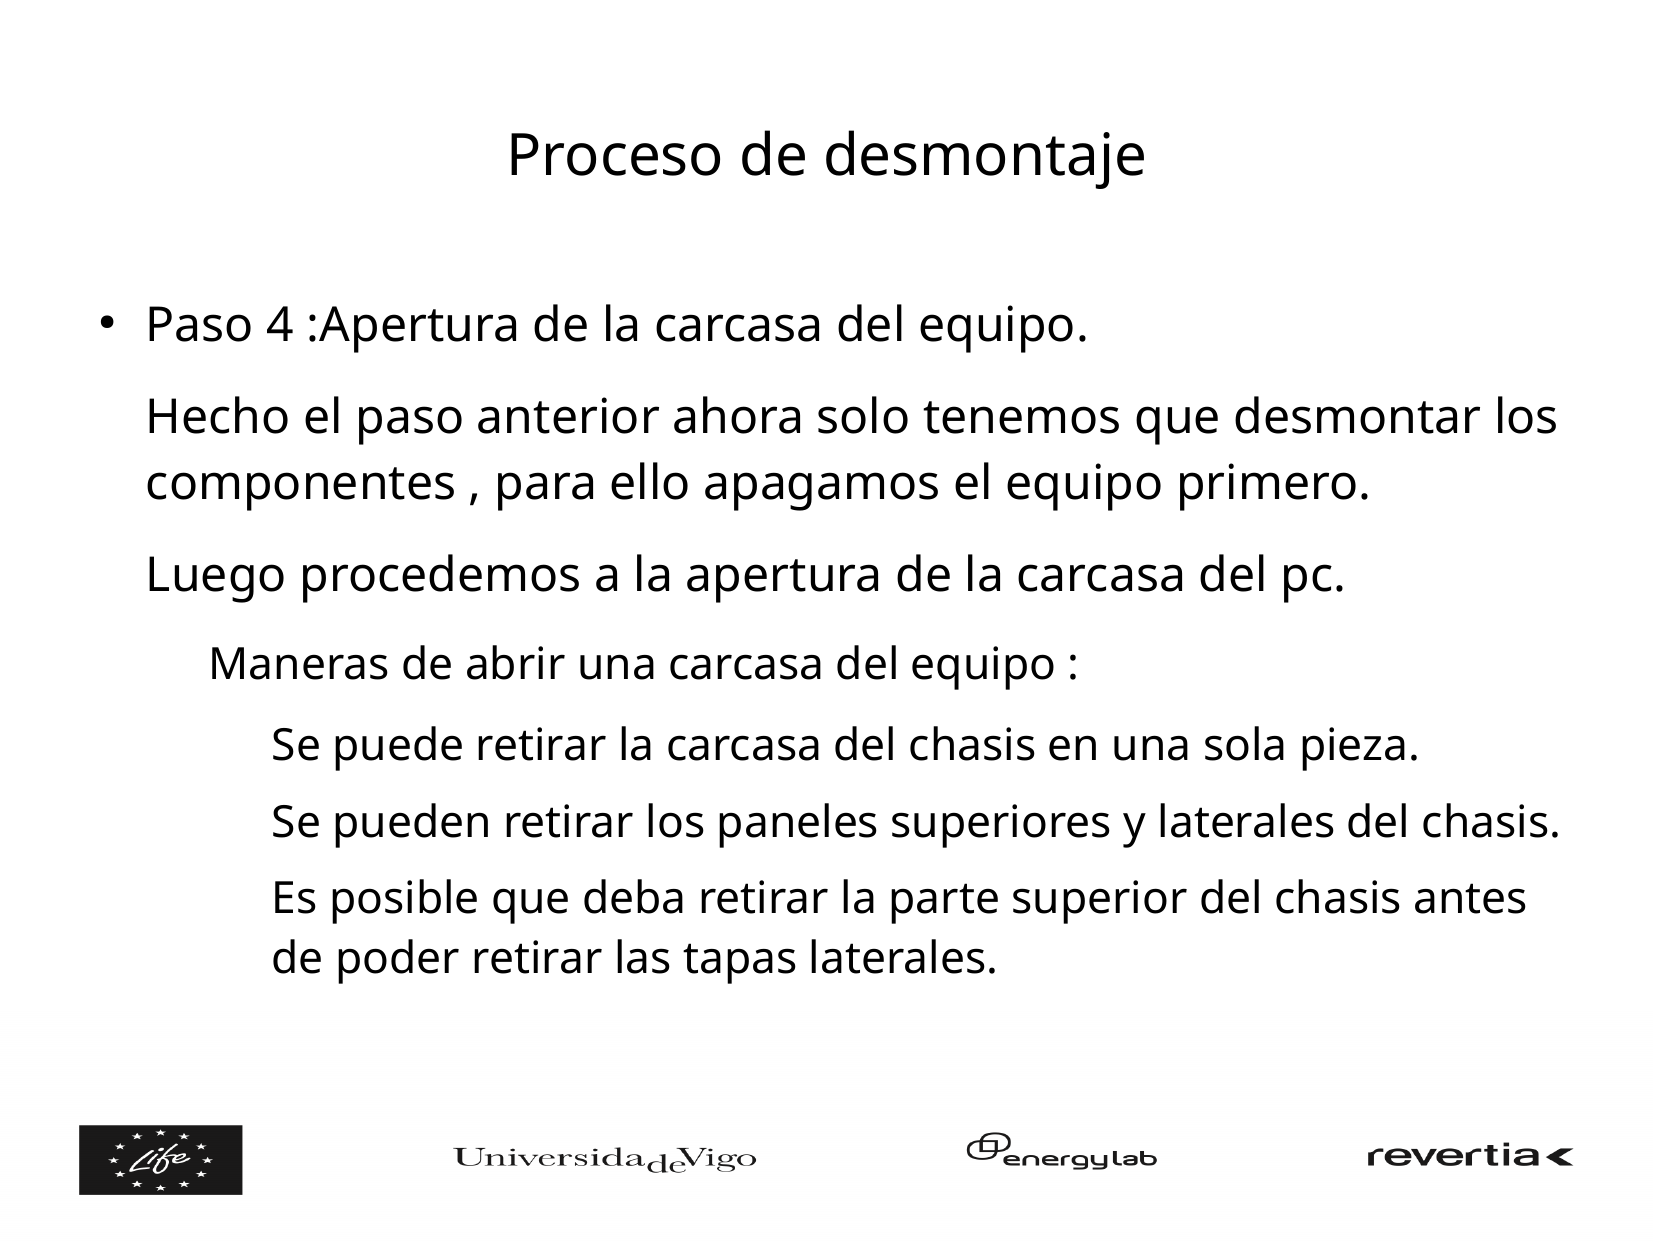

# Proceso de desmontaje
Paso 4 :Apertura de la carcasa del equipo.
Hecho el paso anterior ahora solo tenemos que desmontar los componentes , para ello apagamos el equipo primero.
Luego procedemos a la apertura de la carcasa del pc.
Maneras de abrir una carcasa del equipo :
Se puede retirar la carcasa del chasis en una sola pieza.
Se pueden retirar los paneles superiores y laterales del chasis.
Es posible que deba retirar la parte superior del chasis antes de poder retirar las tapas laterales.